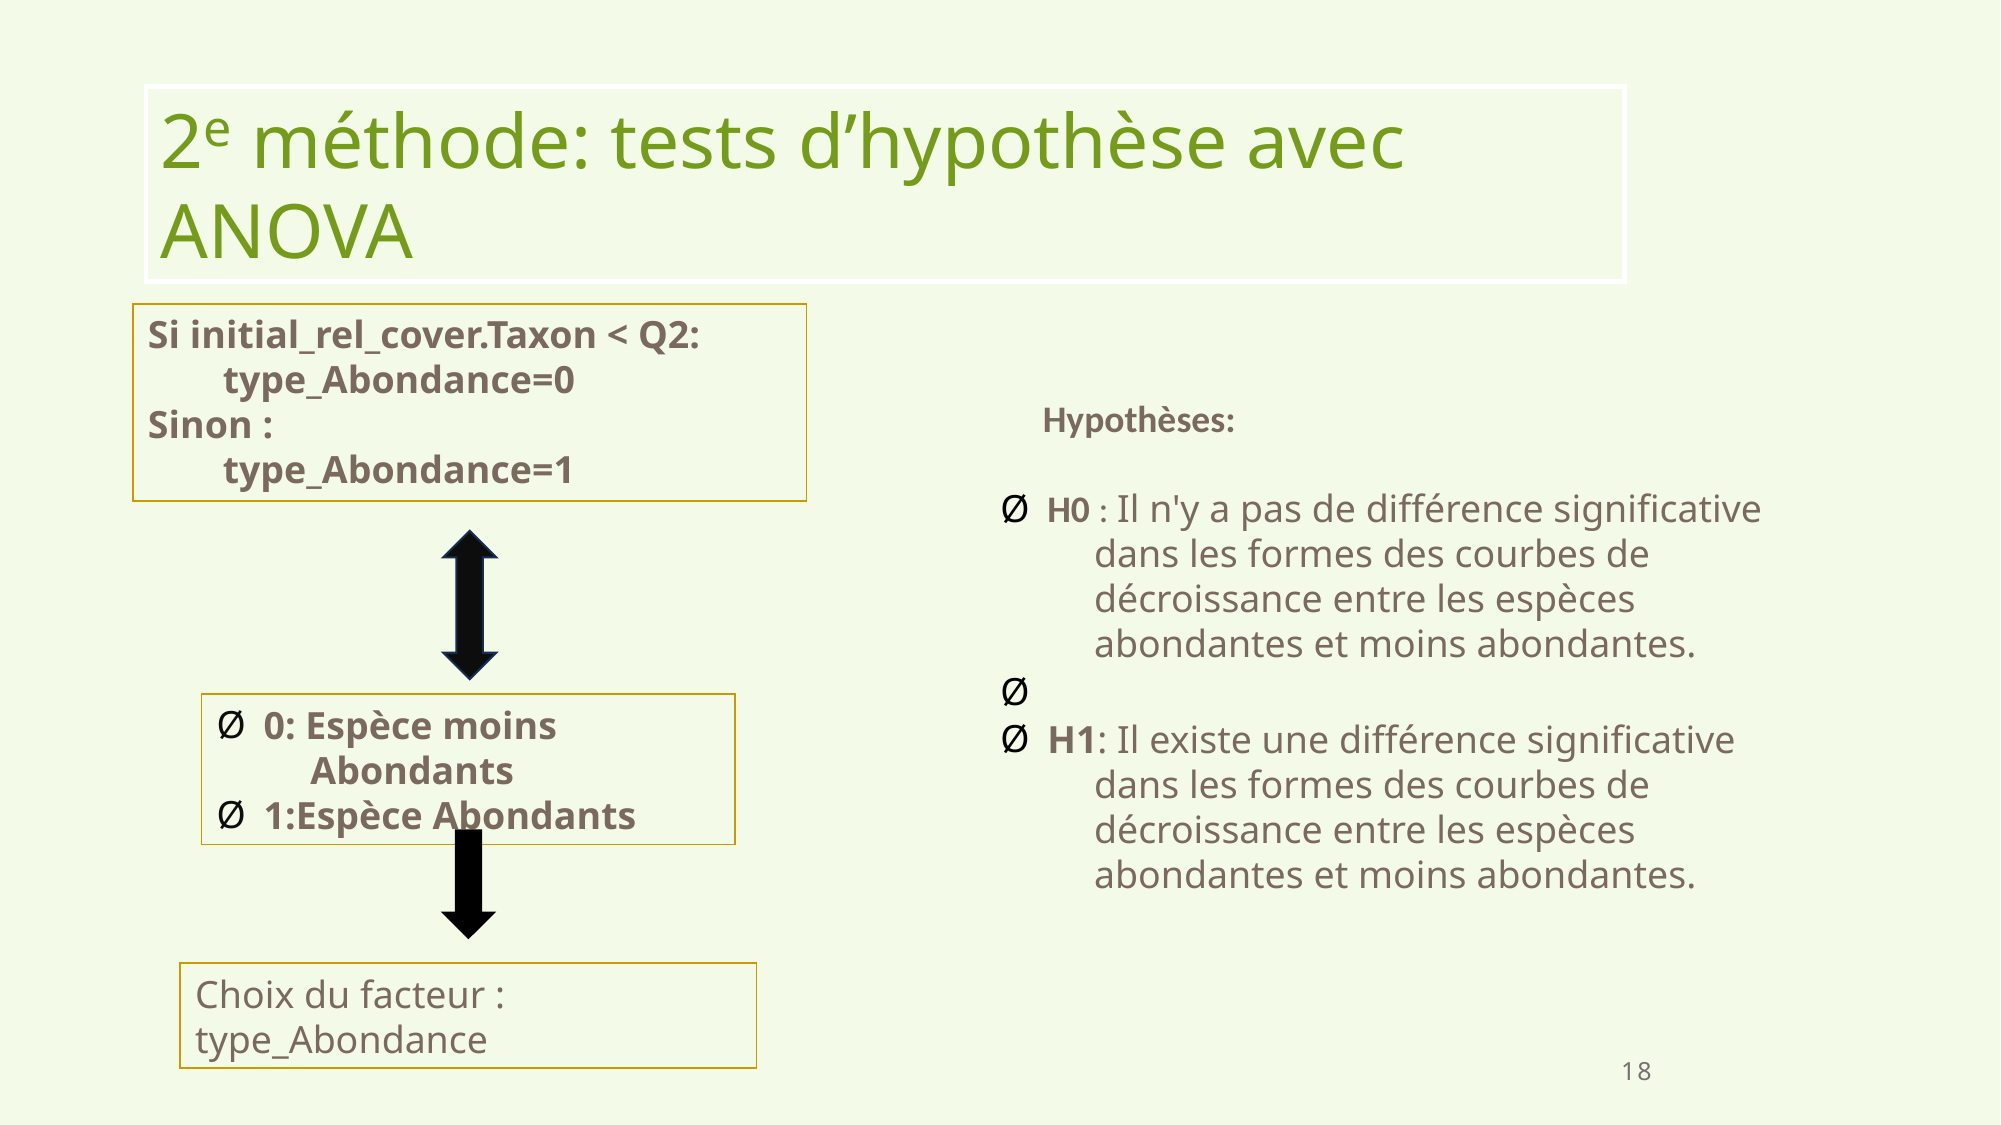

2e méthode: tests d’hypothèse avec ANOVA
Si initial_rel_cover.Taxon < Q2:
	type_Abondance=0
Sinon :
	type_Abondance=1
 Hypothèses:
H0 : Il n'y a pas de différence significative dans les formes des courbes de décroissance entre les espèces abondantes et moins abondantes.
H1: Il existe une différence significative dans les formes des courbes de décroissance entre les espèces abondantes et moins abondantes.
0: Espèce moins Abondants
1:Espèce Abondants
Choix du facteur : type_Abondance